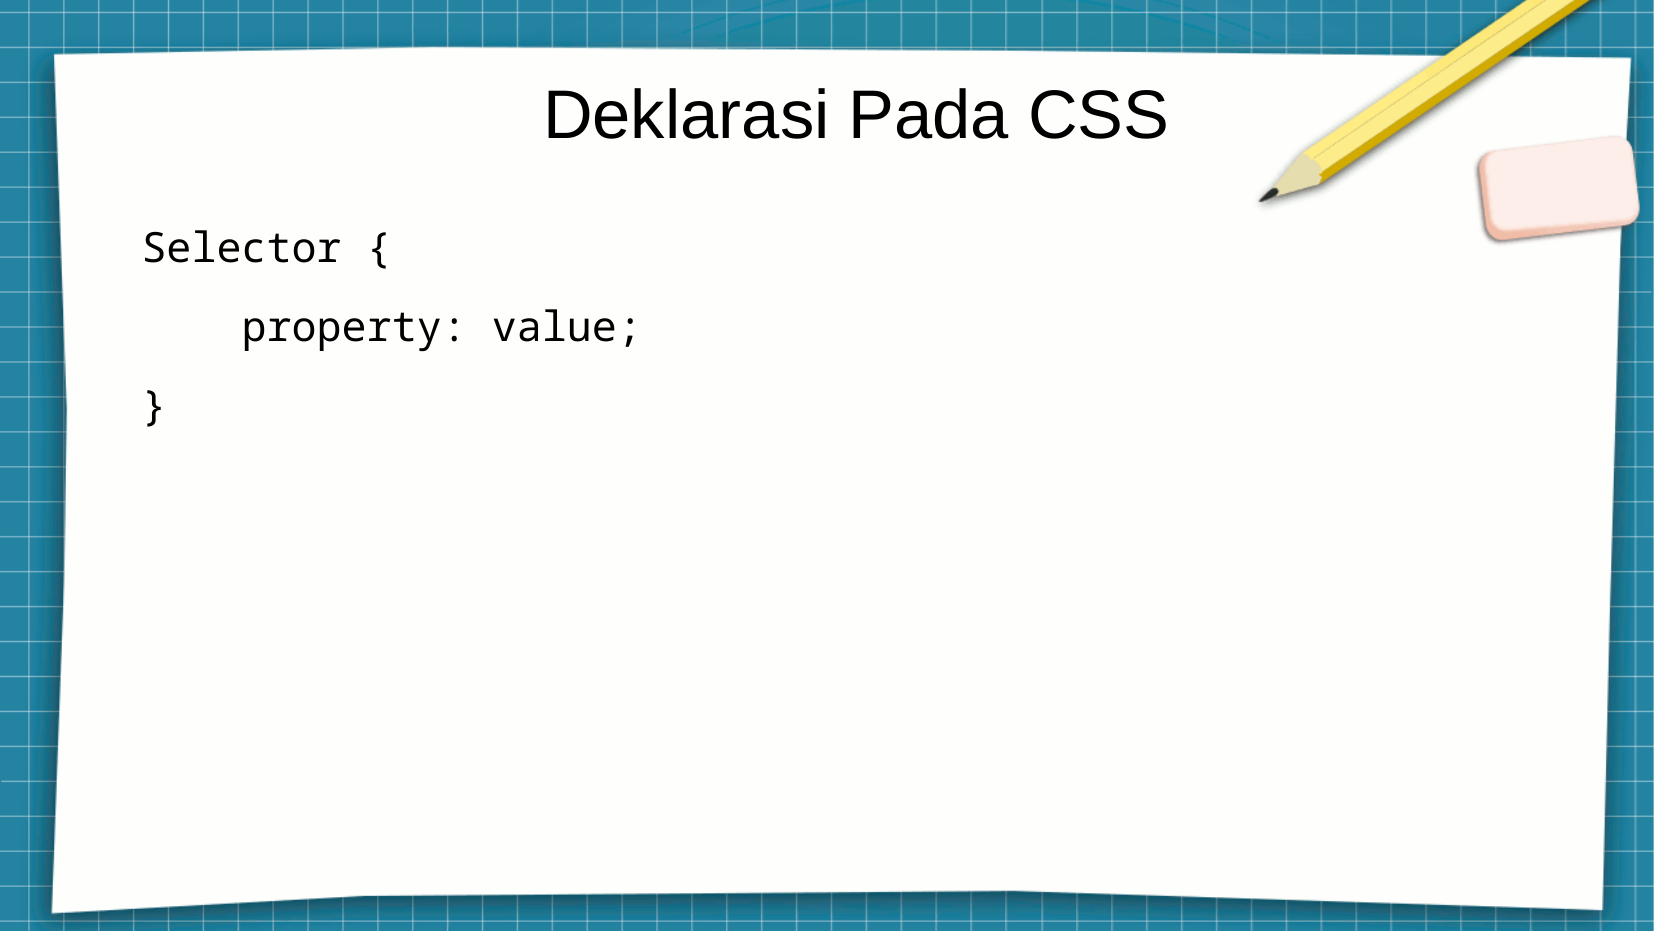

# Deklarasi Pada CSS
Selector {
 property: value;
}